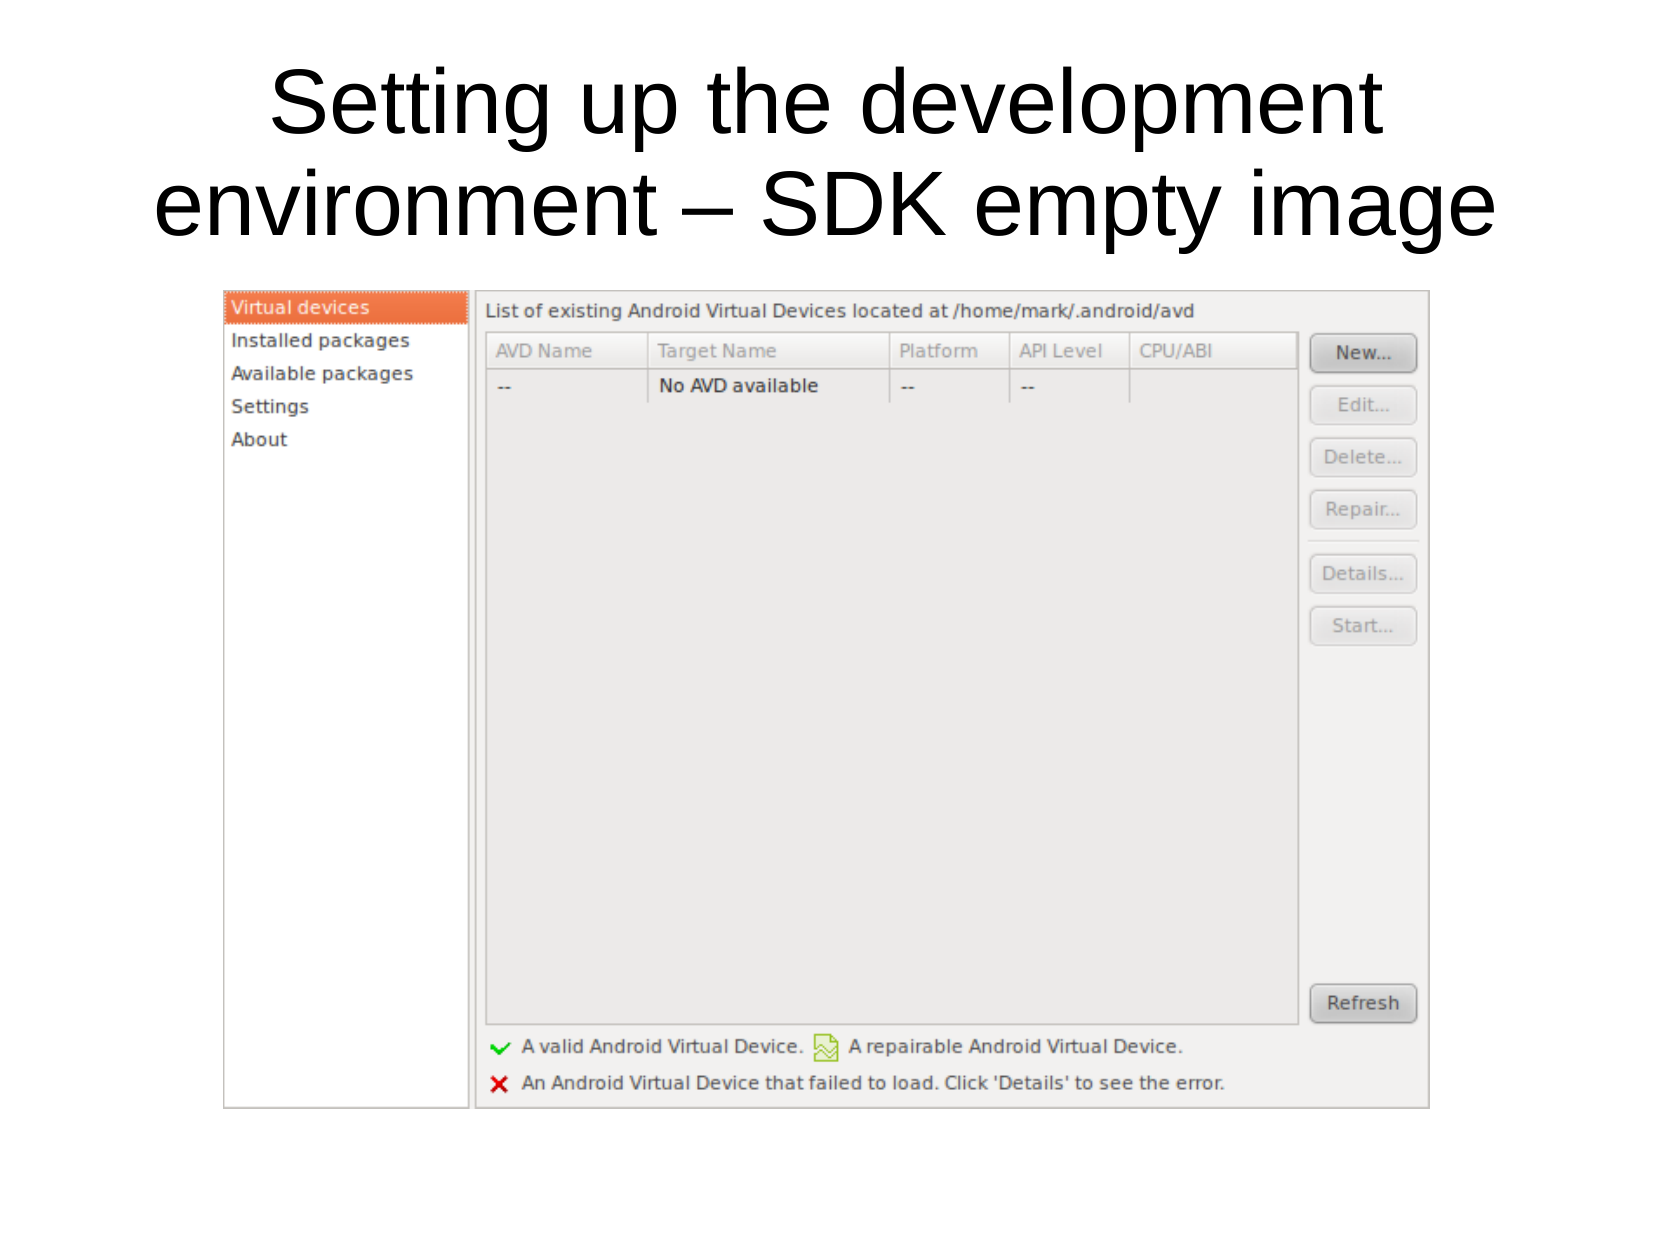

# Setting up the development environment – SDK empty image